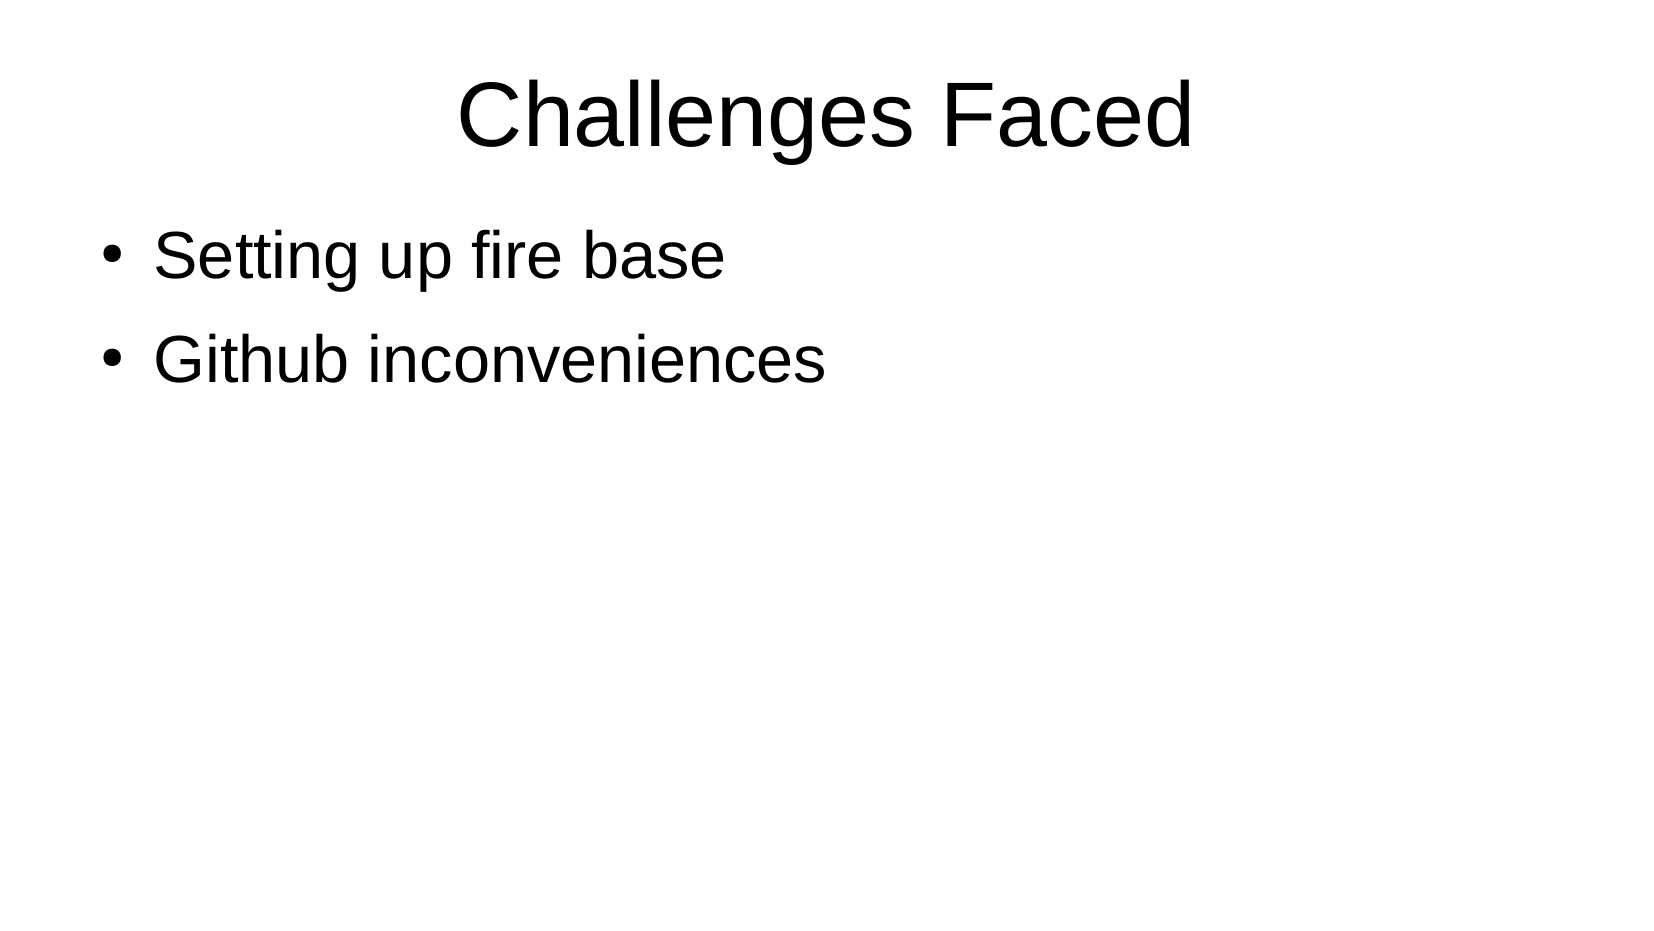

# Challenges Faced
Setting up fire base
Github inconveniences